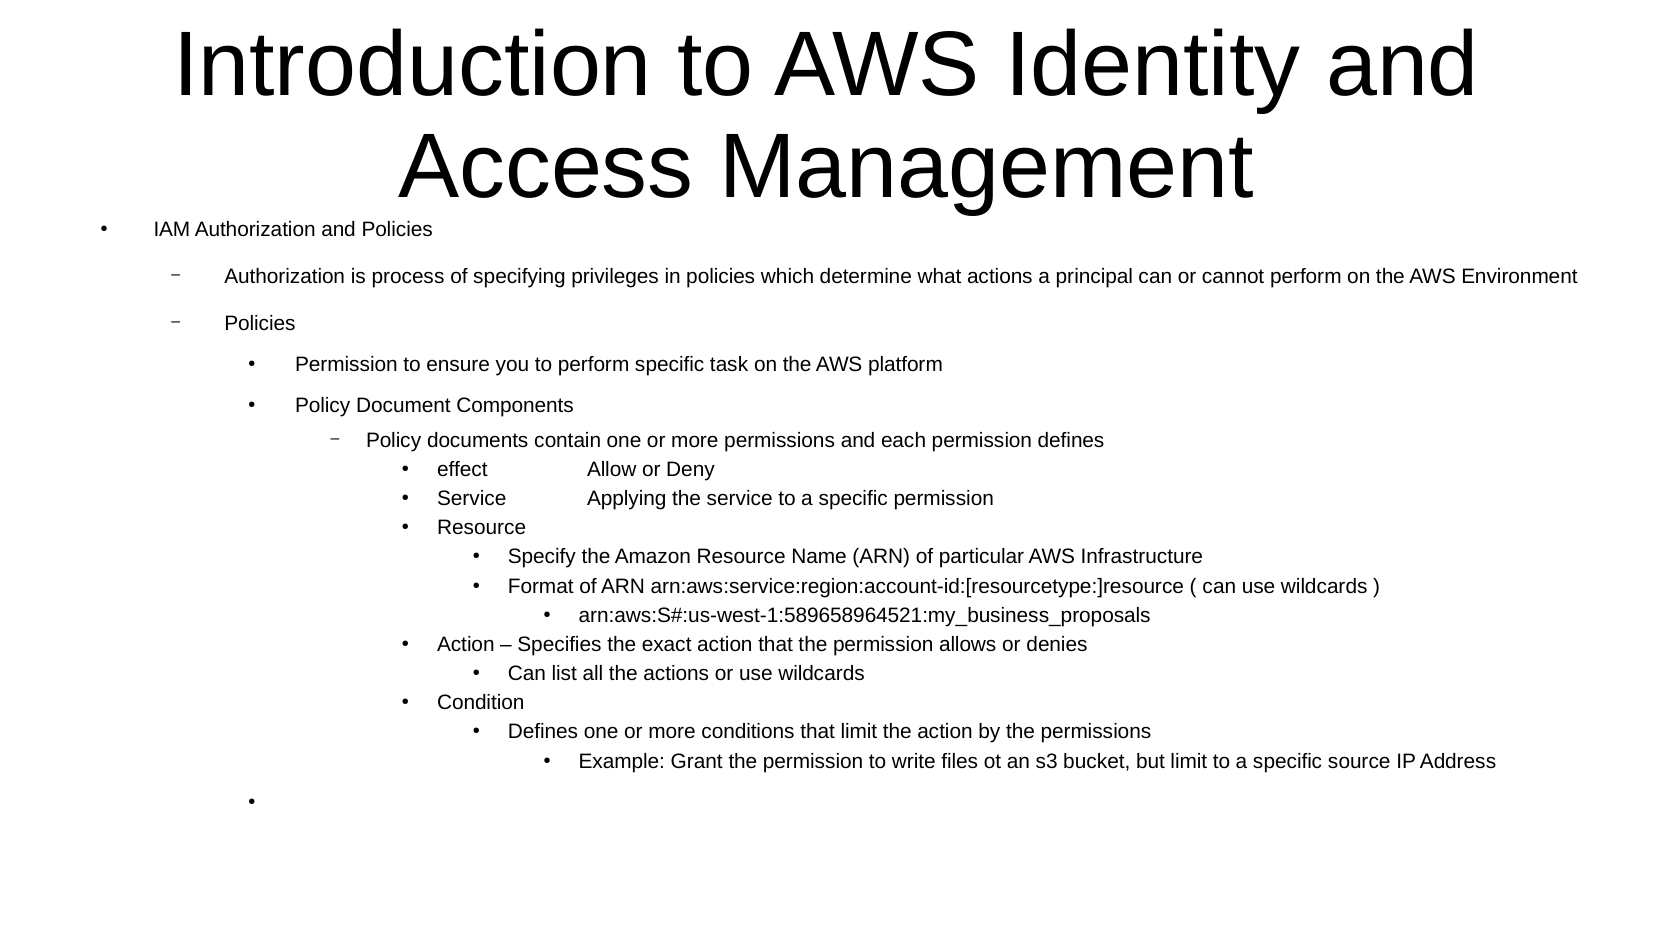

# Introduction to AWS Identity and Access Management
IAM Authorization and Policies
Authorization is process of specifying privileges in policies which determine what actions a principal can or cannot perform on the AWS Environment
Policies
Permission to ensure you to perform specific task on the AWS platform
Policy Document Components
Policy documents contain one or more permissions and each permission defines
effect		Allow or Deny
Service		Applying the service to a specific permission
Resource
Specify the Amazon Resource Name (ARN) of particular AWS Infrastructure
Format of ARN arn:aws:service:region:account-id:[resourcetype:]resource ( can use wildcards )
arn:aws:S#:us-west-1:589658964521:my_business_proposals
Action – Specifies the exact action that the permission allows or denies
Can list all the actions or use wildcards
Condition
Defines one or more conditions that limit the action by the permissions
Example: Grant the permission to write files ot an s3 bucket, but limit to a specific source IP Address